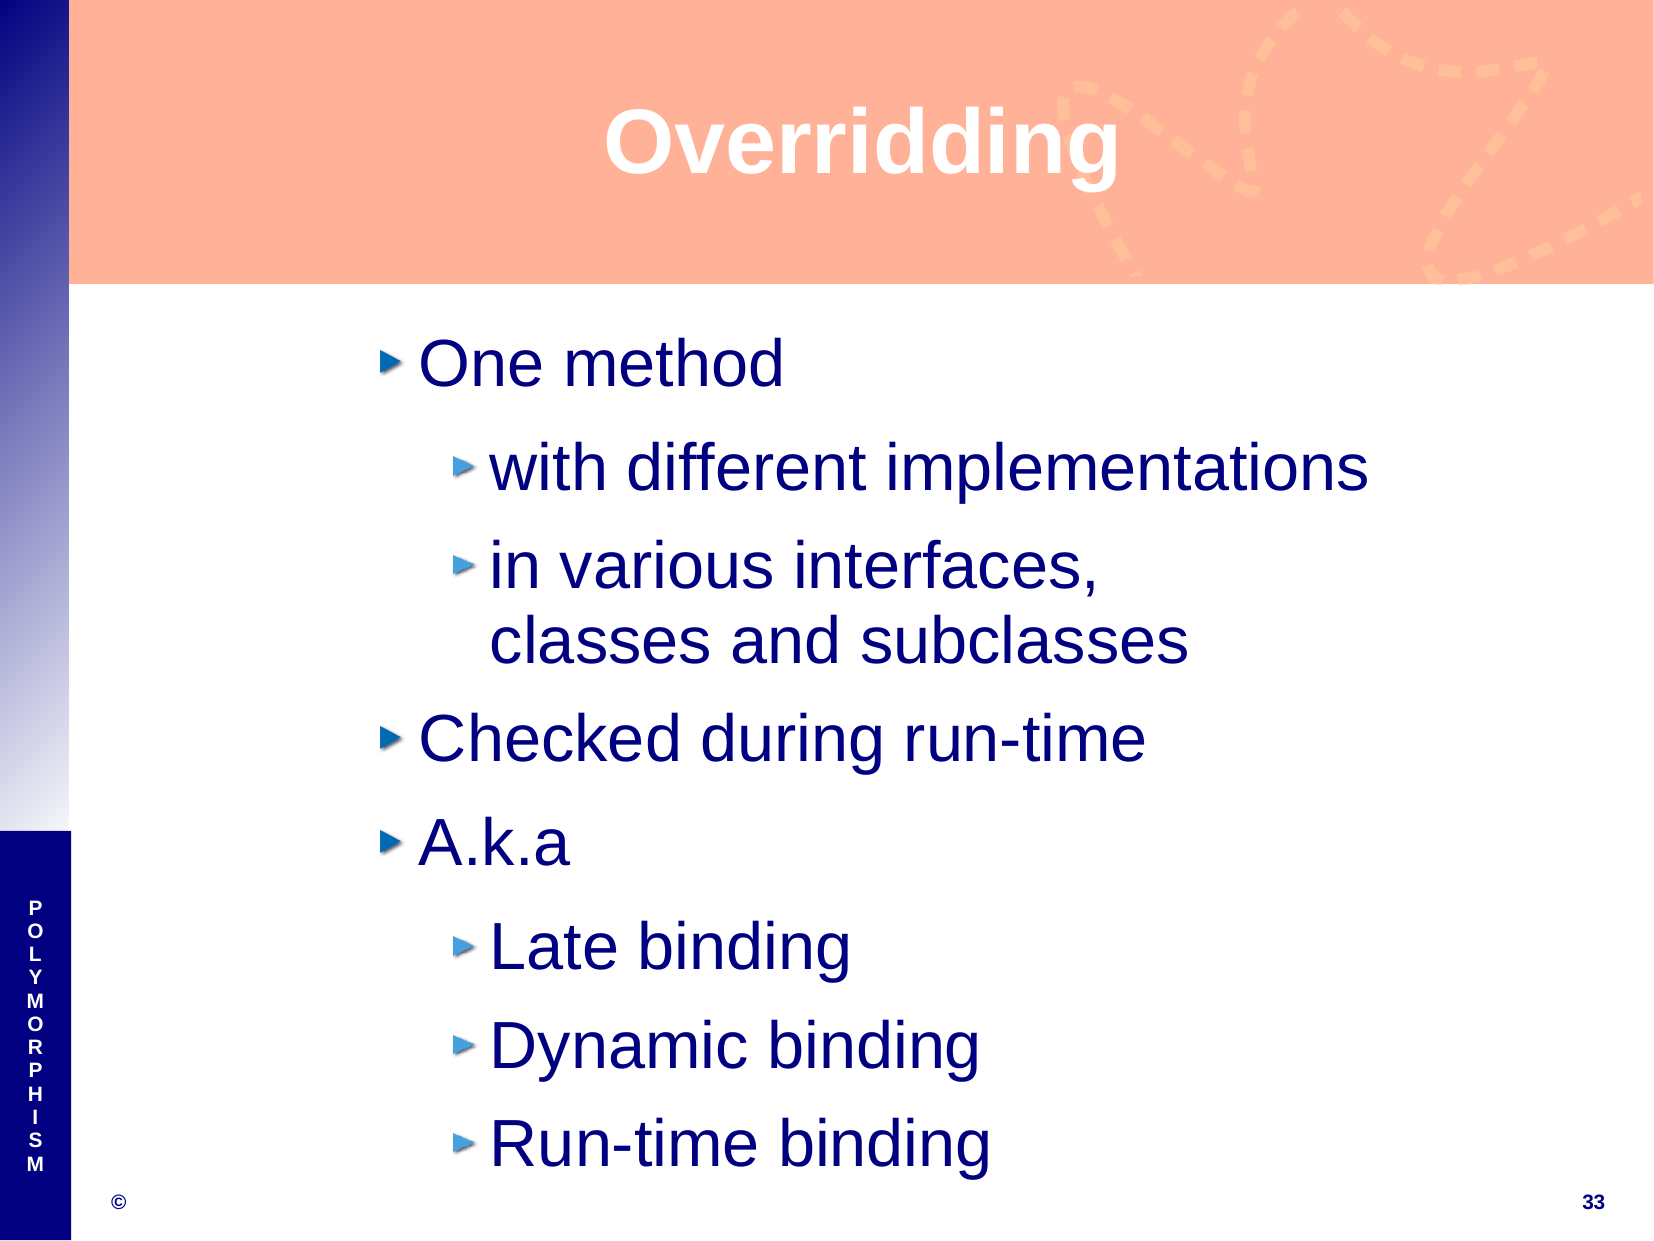

# Overridding
One method
with different implementations
in various interfaces,
classes and subclasses
Checked during run-time
A.k.a
Late binding
Dynamic binding
Run-time binding
P
O
L
Y
M
O
R
P
H
I
S
M